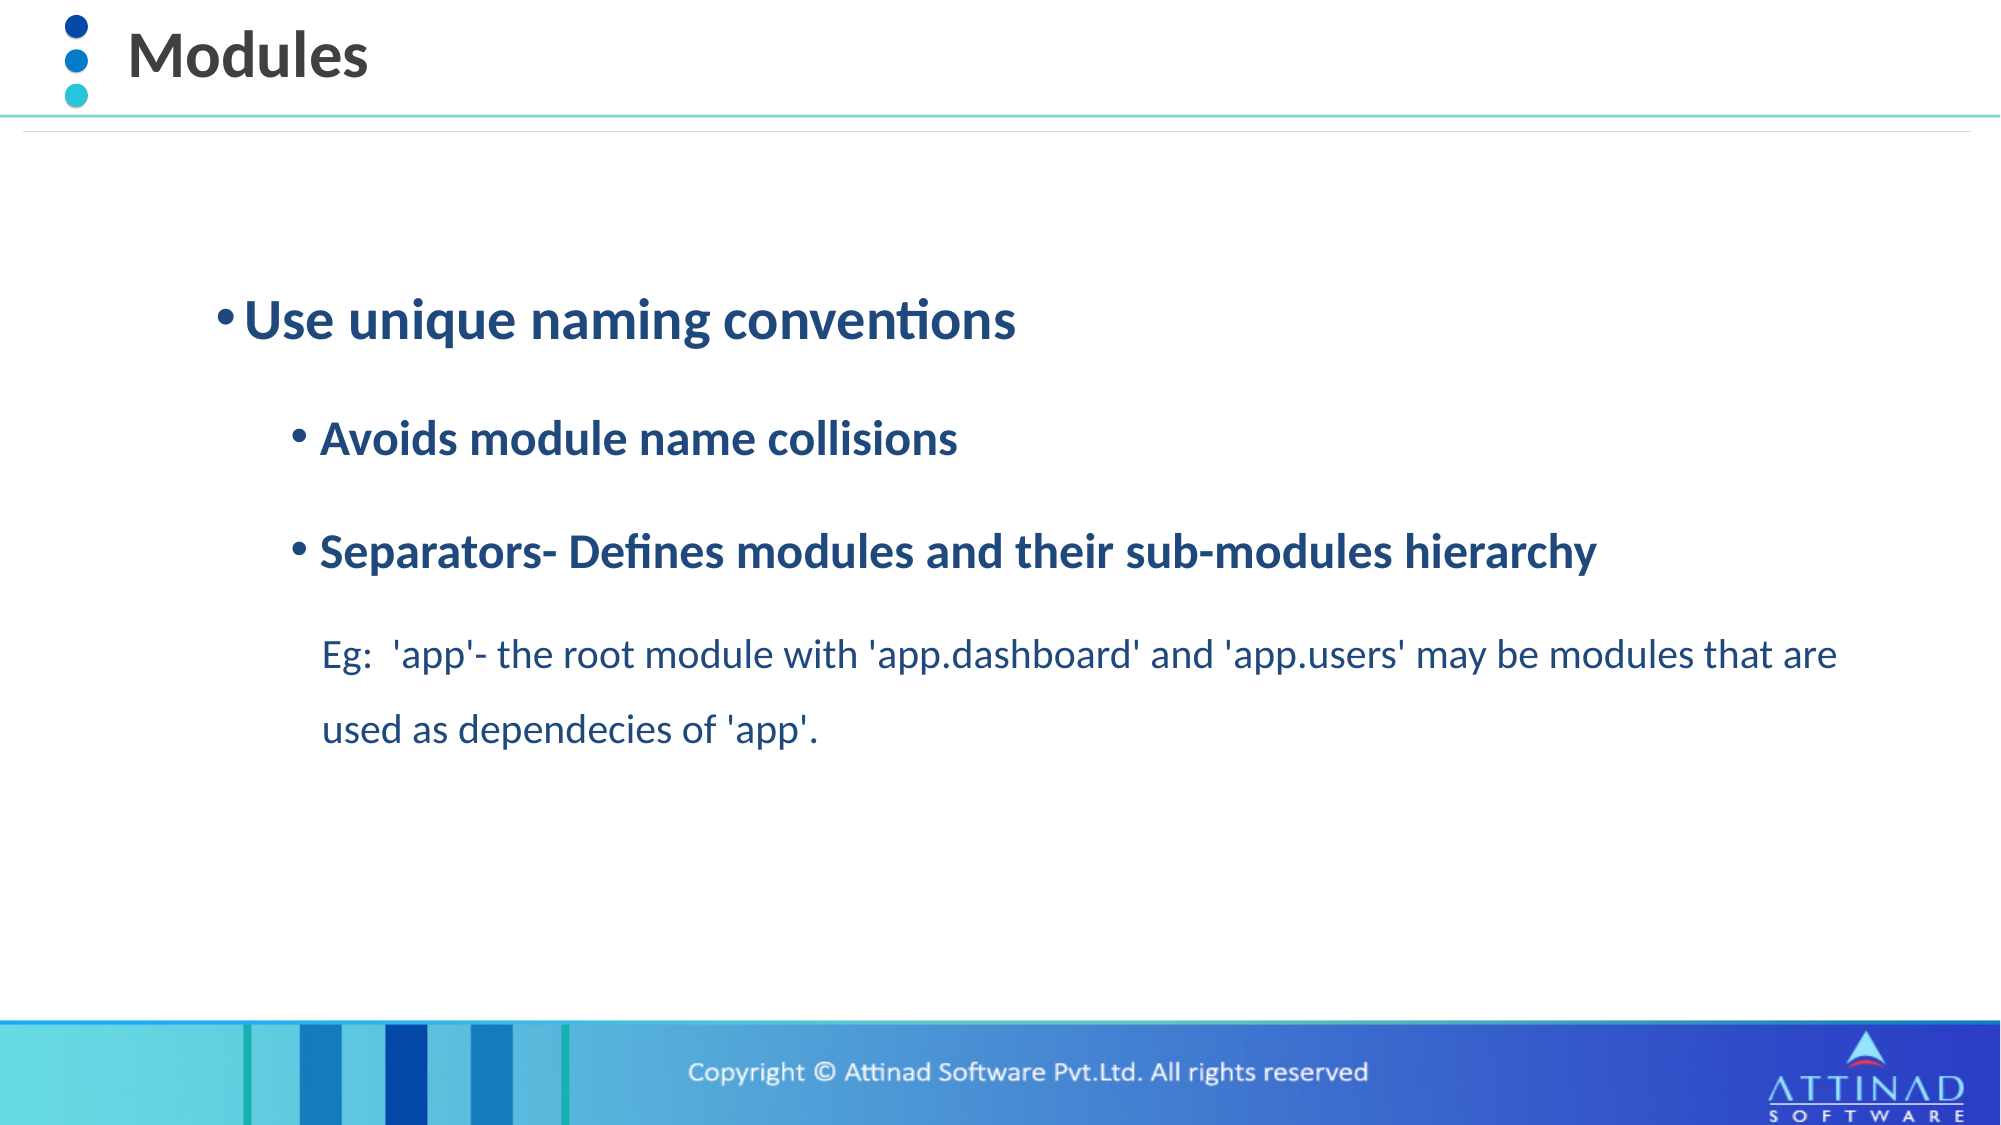

# Modules
Use unique naming conventions
Avoids module name collisions
Separators- Defines modules and their sub-modules hierarchy
Eg: 'app'- the root module with 'app.dashboard' and 'app.users' may be modules that are used as dependecies of 'app'.